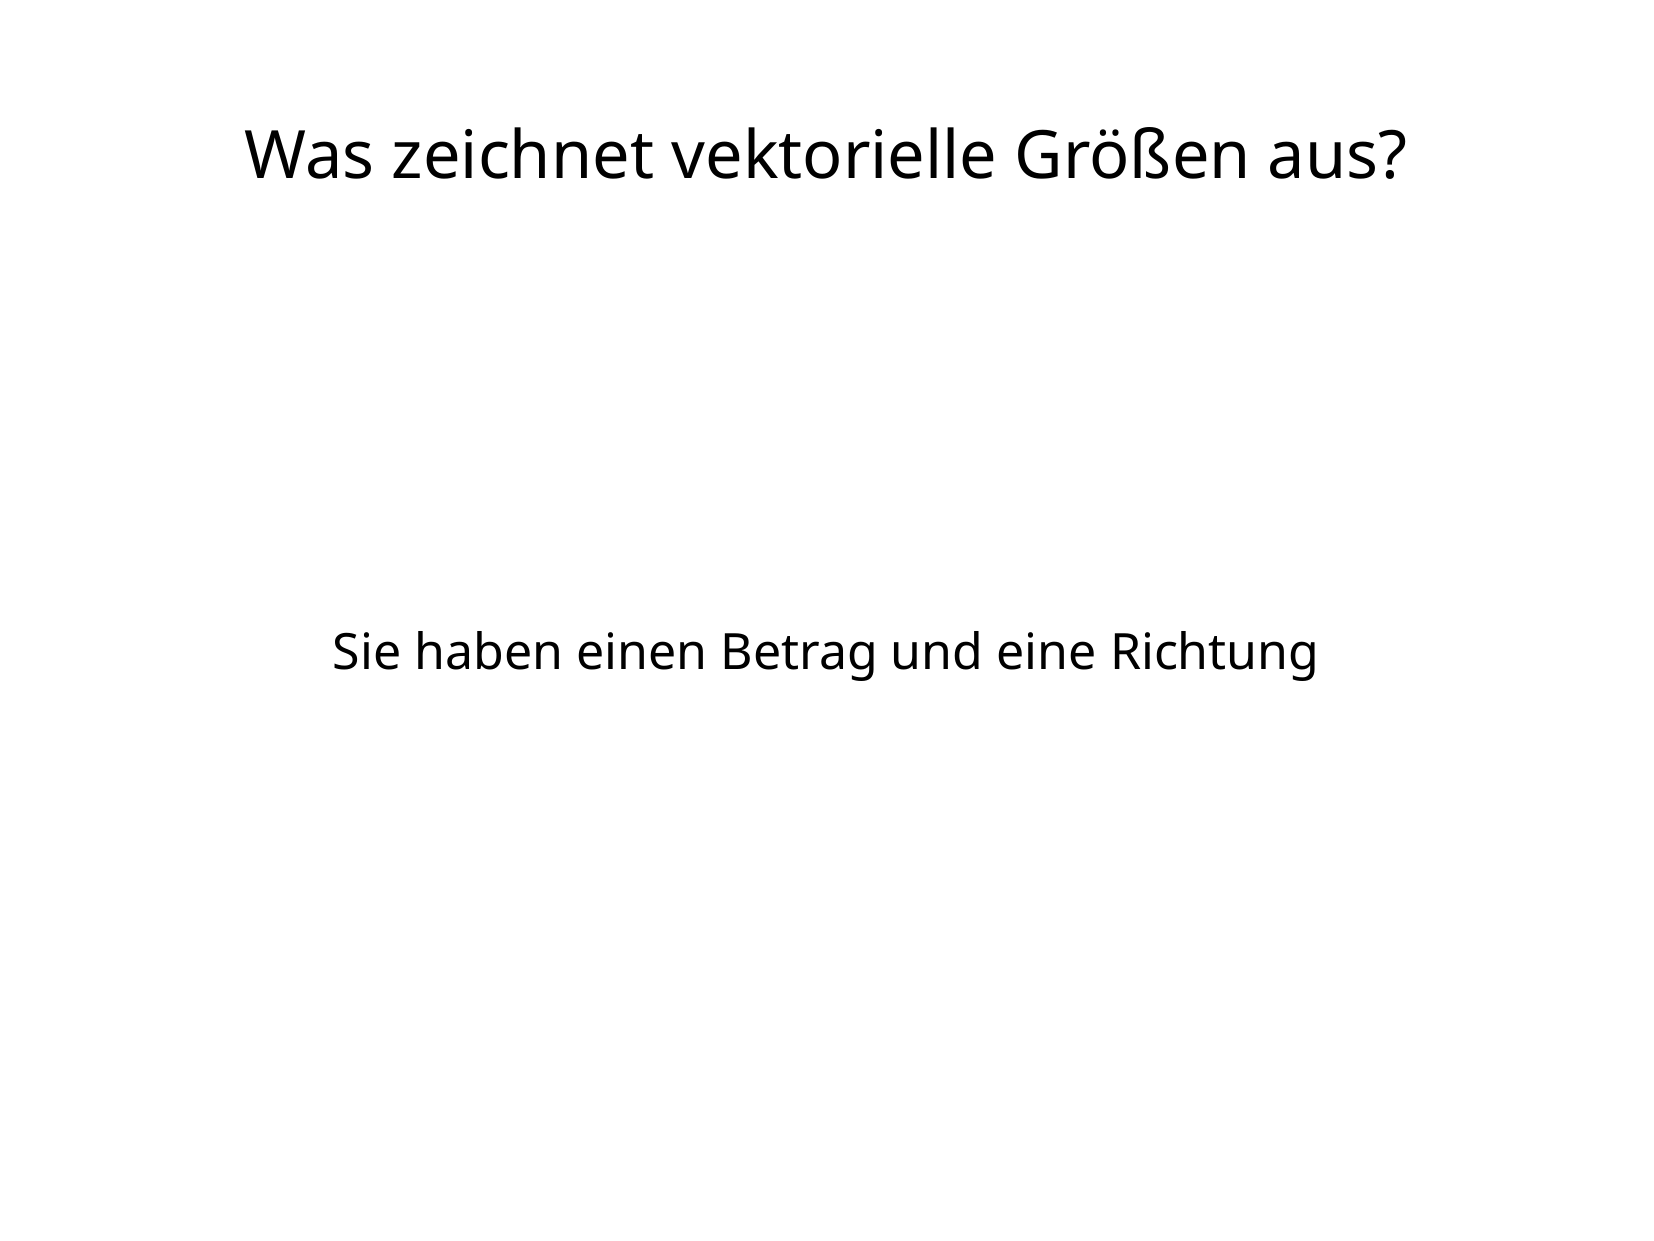

# Was zeichnet vektorielle Größen aus?
Sie haben einen Betrag und eine Richtung